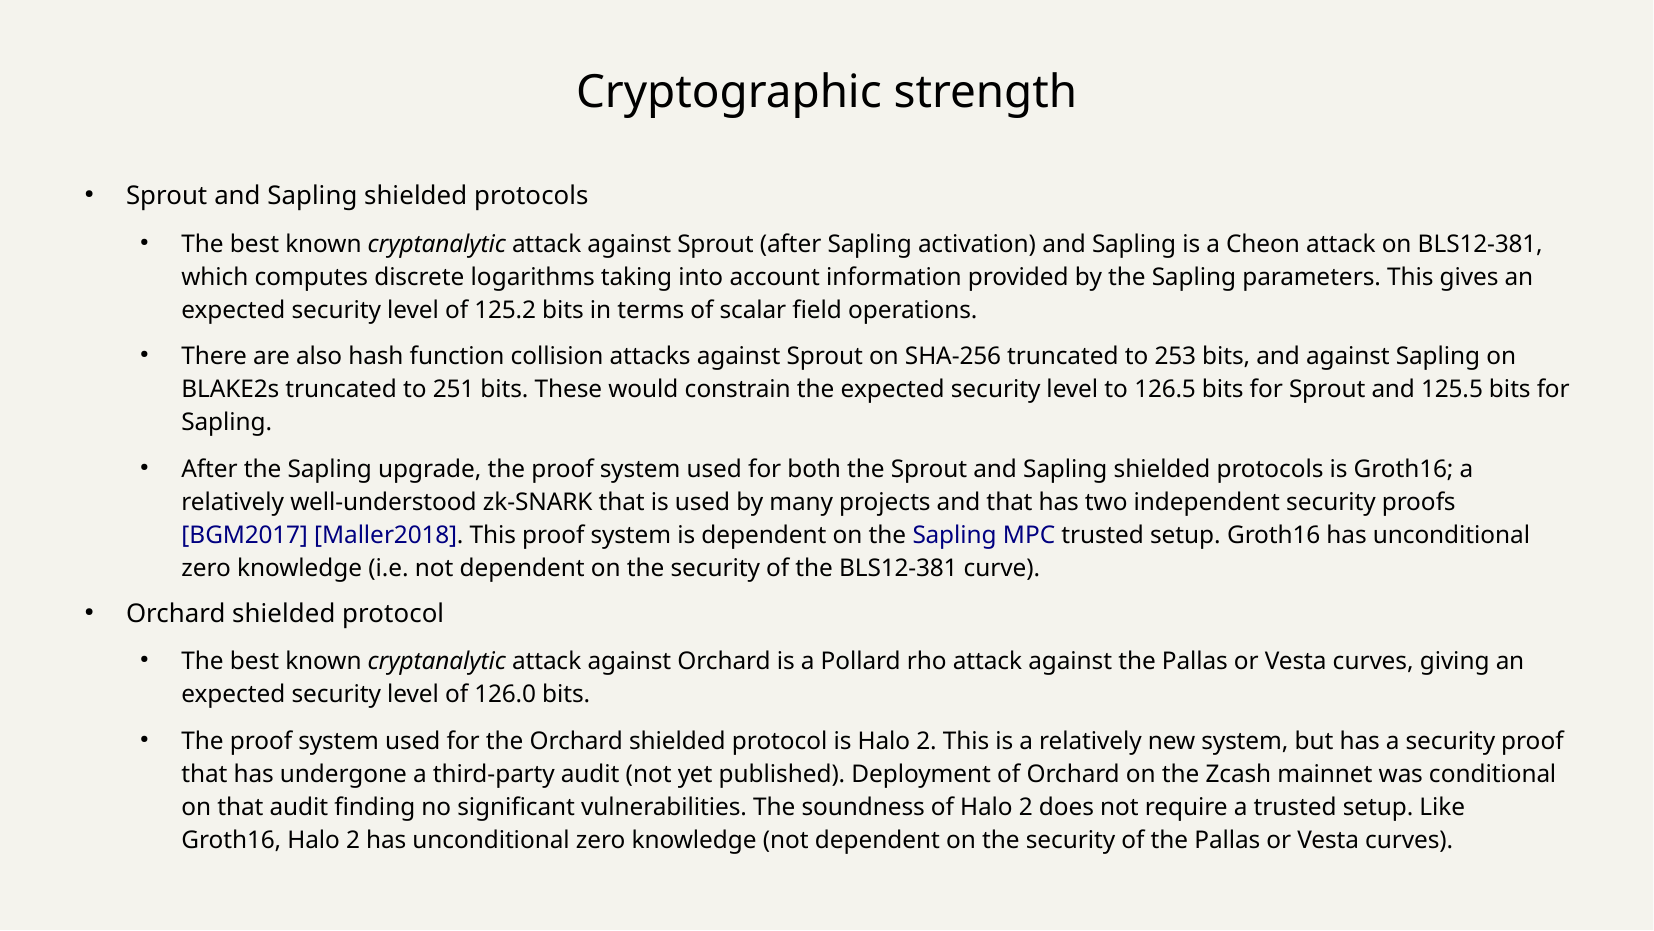

# Cryptographic strength
Sprout and Sapling shielded protocols
The best known cryptanalytic attack against Sprout (after Sapling activation) and Sapling is a Cheon attack on BLS12‑381, which computes discrete logarithms taking into account information provided by the Sapling parameters. This gives an expected security level of 125.2 bits in terms of scalar field operations.
There are also hash function collision attacks against Sprout on SHA-256 truncated to 253 bits, and against Sapling on BLAKE2s truncated to 251 bits. These would constrain the expected security level to 126.5 bits for Sprout and 125.5 bits for Sapling.
After the Sapling upgrade, the proof system used for both the Sprout and Sapling shielded protocols is Groth16; a relatively well-understood zk-SNARK that is used by many projects and that has two independent security proofs [BGM2017] [Maller2018]. This proof system is dependent on the Sapling MPC trusted setup. Groth16 has unconditional zero knowledge (i.e. not dependent on the security of the BLS12‑381 curve).
Orchard shielded protocol
The best known cryptanalytic attack against Orchard is a Pollard rho attack against the Pallas or Vesta curves, giving an expected security level of 126.0 bits.
The proof system used for the Orchard shielded protocol is Halo 2. This is a relatively new system, but has a security proof that has undergone a third-party audit (not yet published). Deployment of Orchard on the Zcash mainnet was conditional on that audit finding no significant vulnerabilities. The soundness of Halo 2 does not require a trusted setup. Like Groth16, Halo 2 has unconditional zero knowledge (not dependent on the security of the Pallas or Vesta curves).